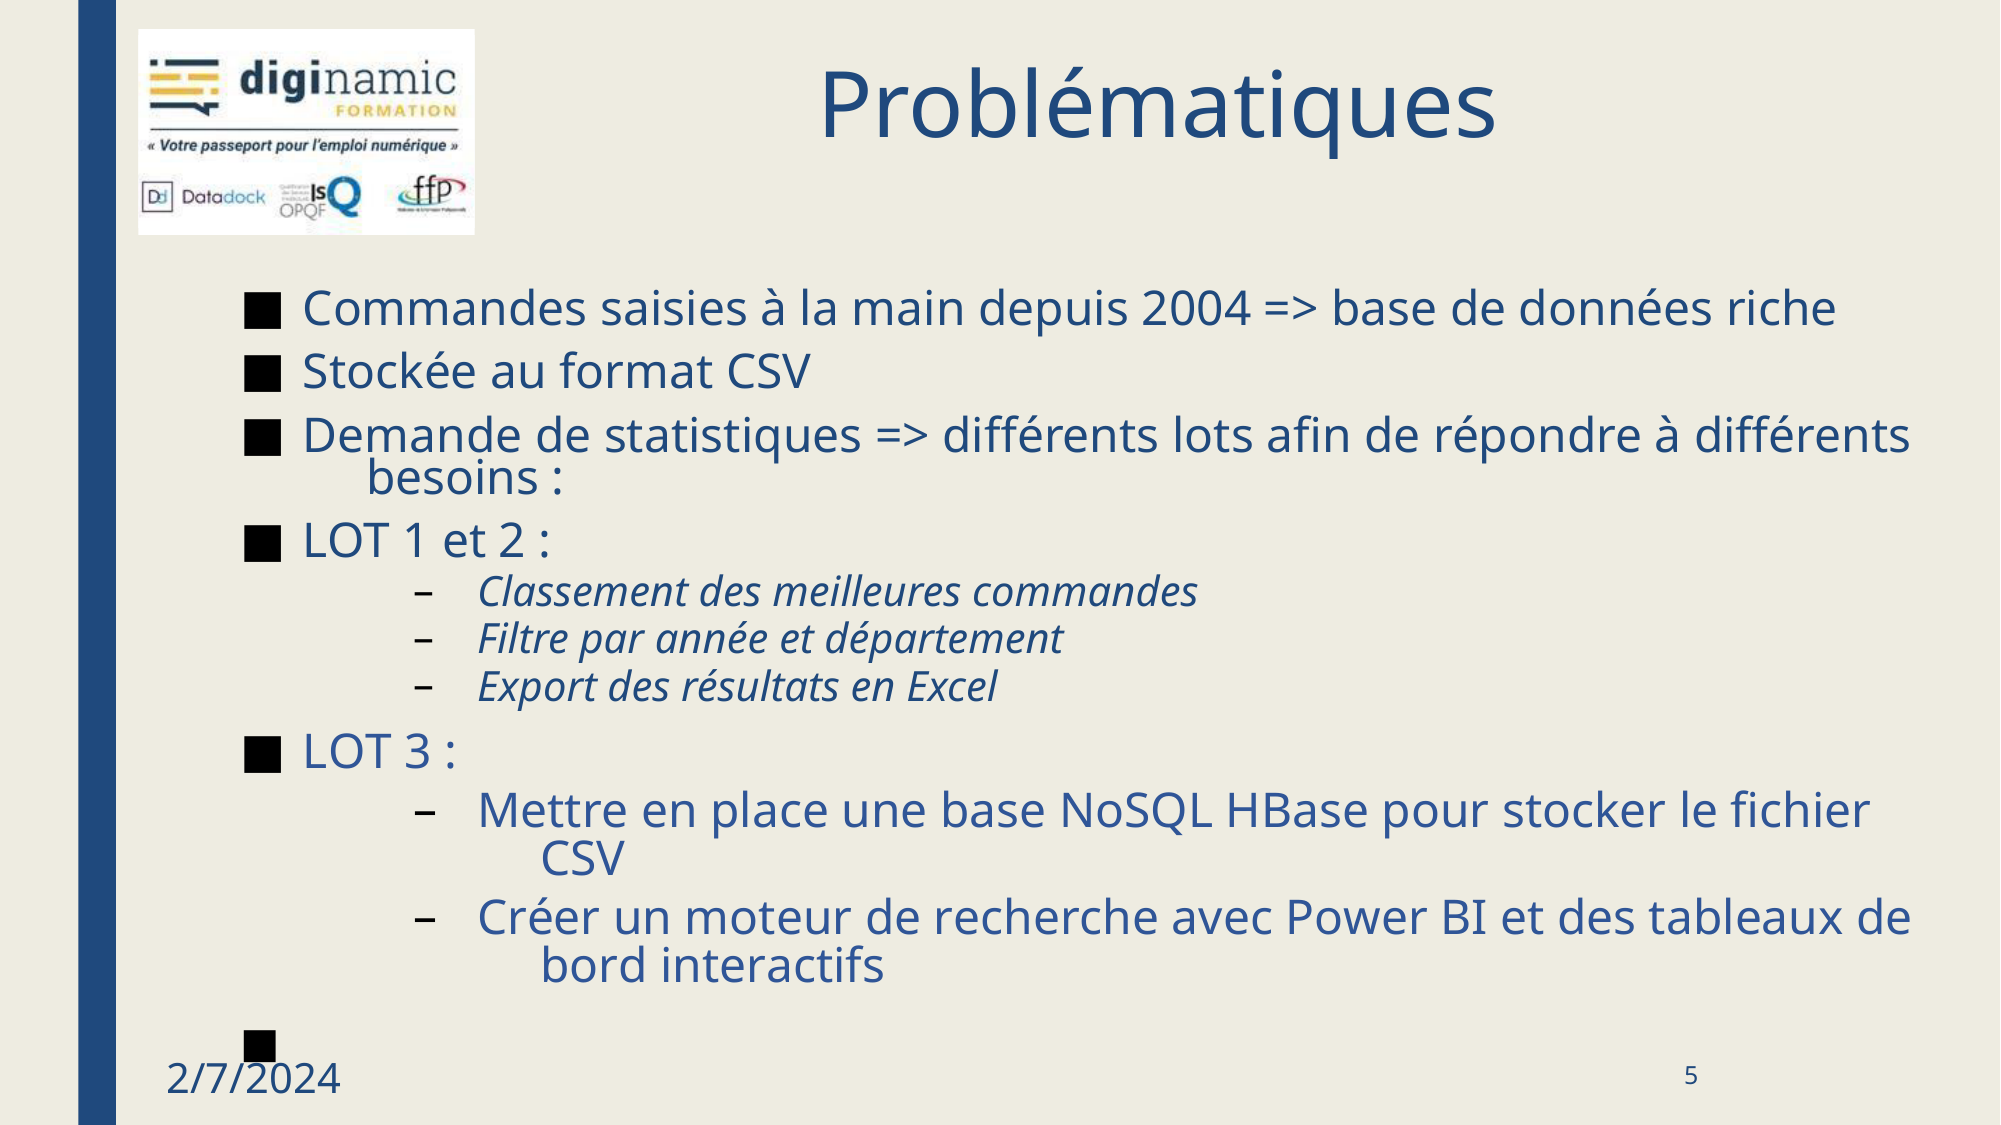

# Problématiques
Commandes saisies à la main depuis 2004 => base de données riche
Stockée au format CSV
Demande de statistiques => différents lots afin de répondre à différents besoins :
LOT 1 et 2 :
Classement des meilleures commandes
Filtre par année et département
Export des résultats en Excel
LOT 3 :
Mettre en place une base NoSQL HBase pour stocker le fichier CSV
Créer un moteur de recherche avec Power BI et des tableaux de bord interactifs
2/7/2024
5